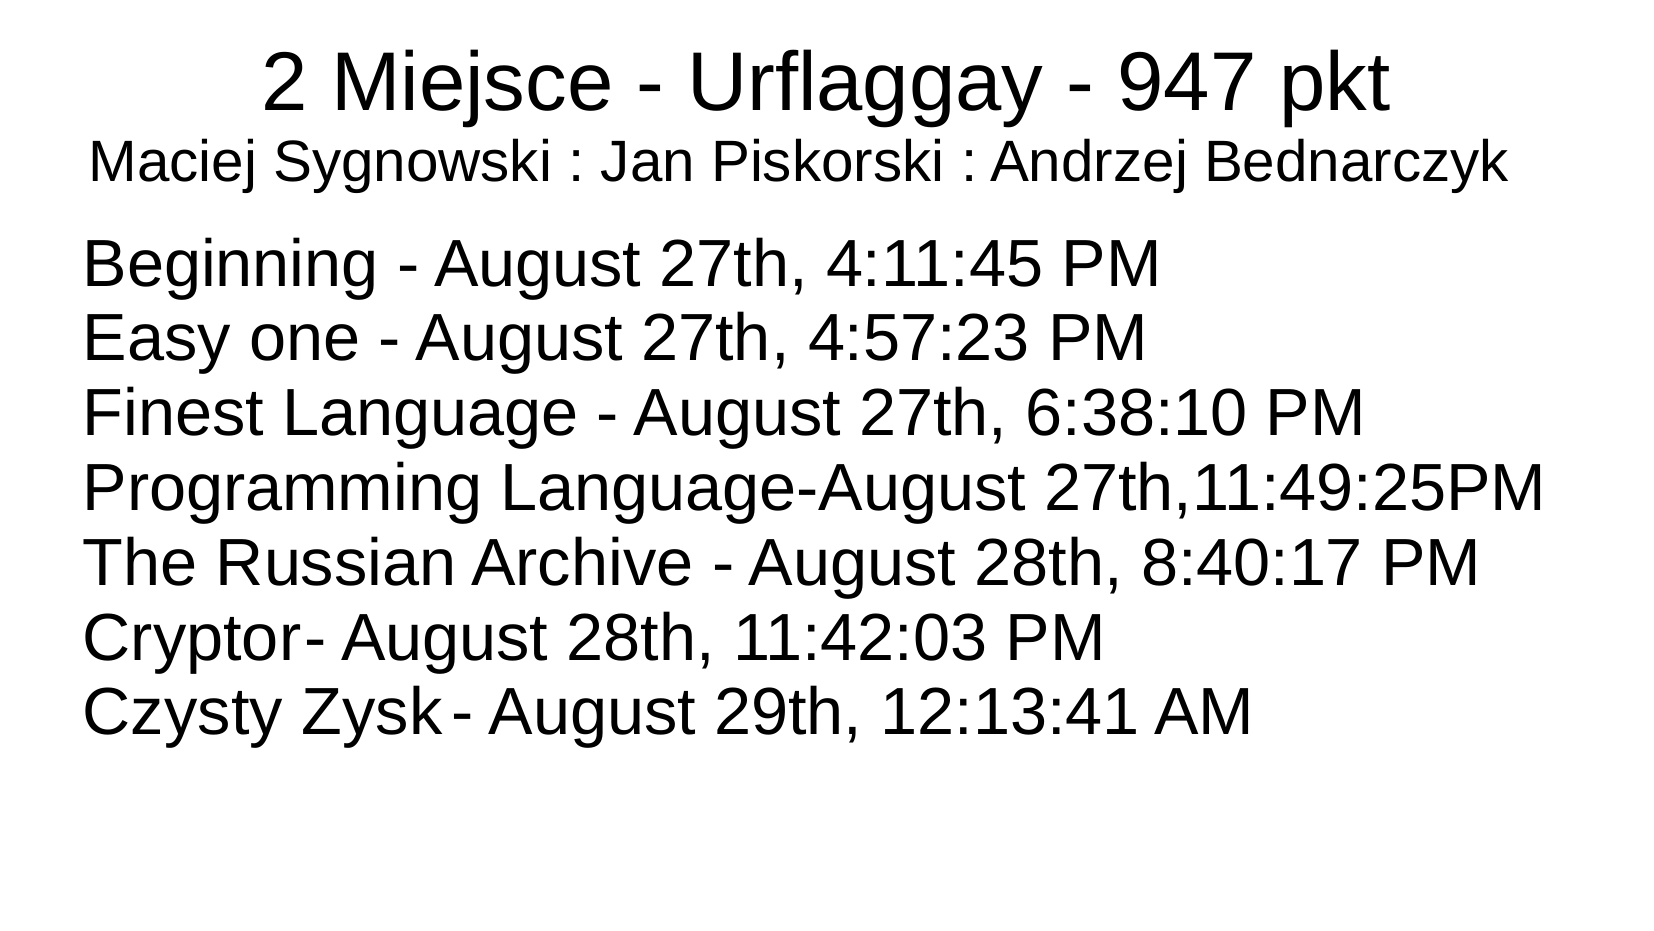

# 2 Miejsce - Urflaggay - 947 pkt Maciej Sygnowski : Jan Piskorski : Andrzej Bednarczyk
Beginning - August 27th, 4:11:45 PM
Easy one - August 27th, 4:57:23 PM
Finest Language - August 27th, 6:38:10 PM
Programming Language-August 27th,11:49:25PM
The Russian Archive - August 28th, 8:40:17 PM
Cryptor	- August 28th, 11:42:03 PM
Czysty Zysk	- August 29th, 12:13:41 AM